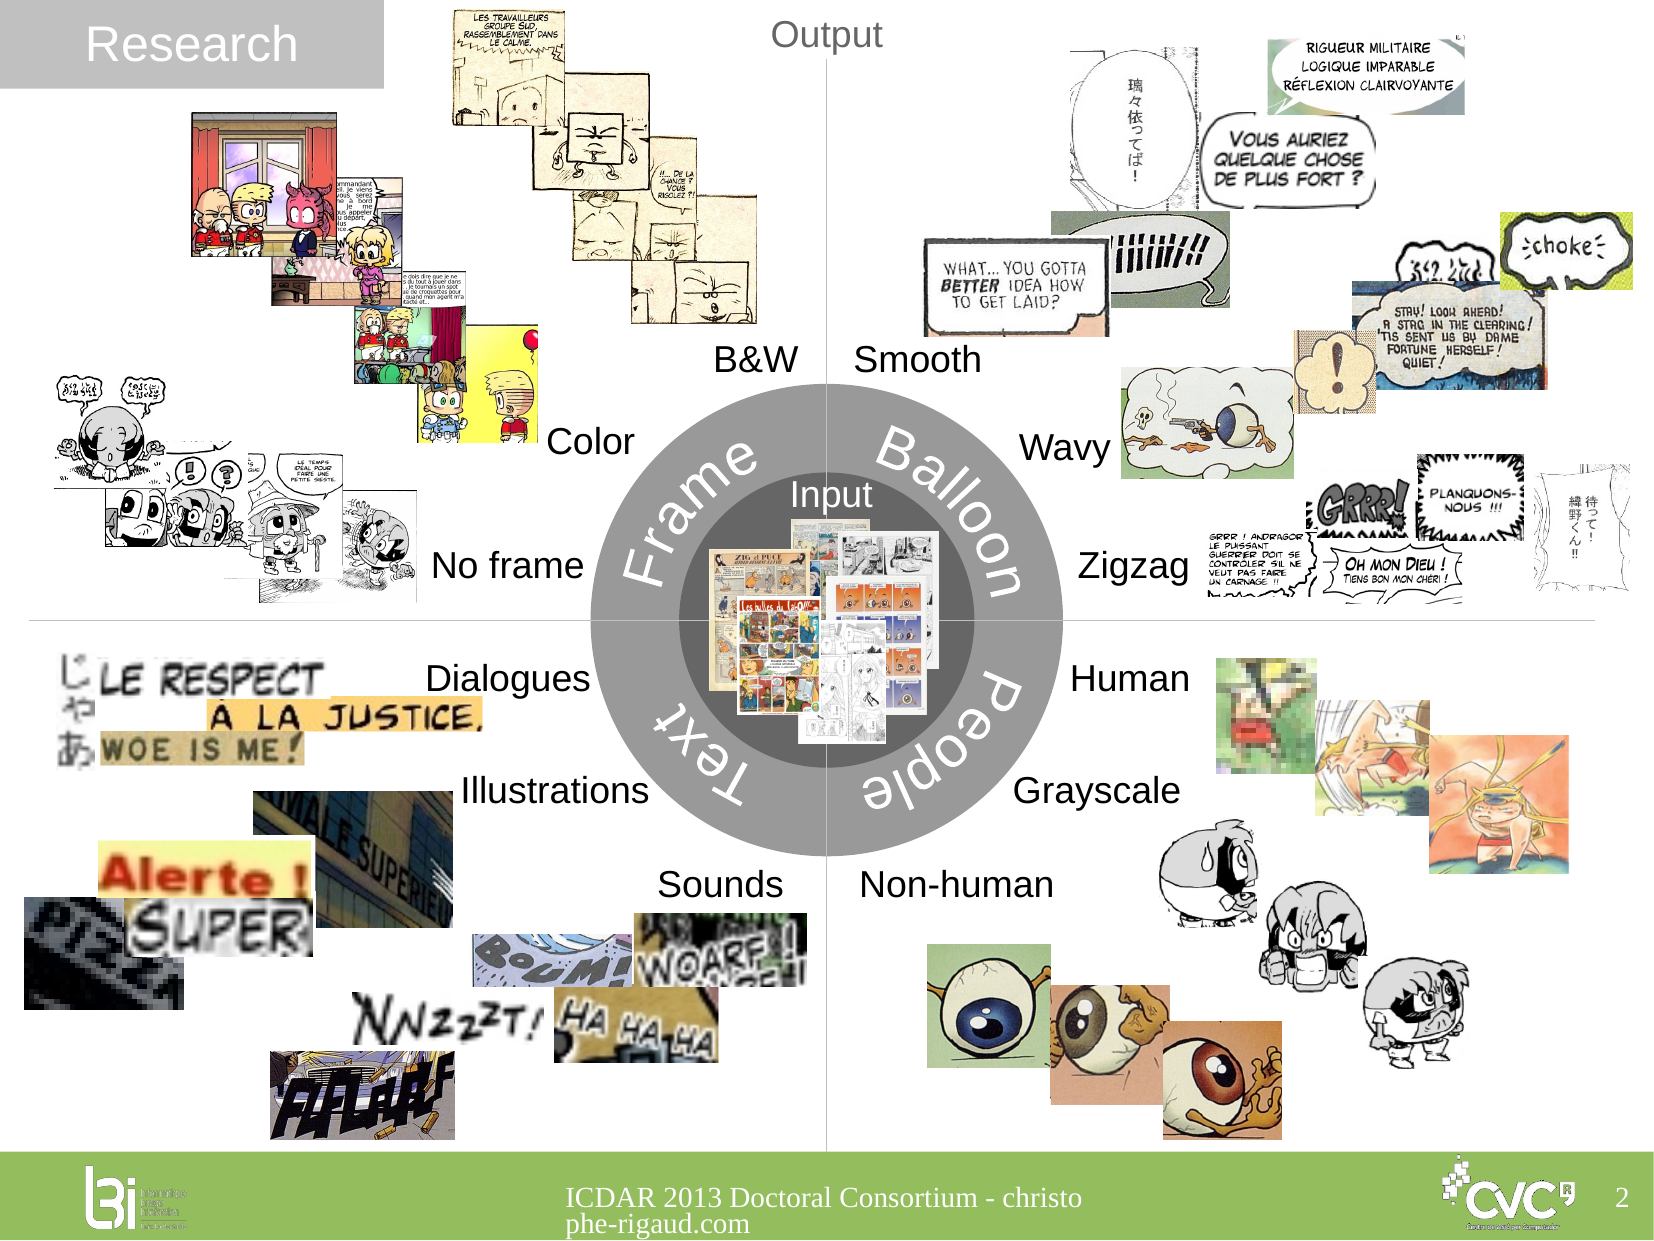

Research
Output
B&W
Smooth
Color
Wavy
 Balloon People 	Text 	 Frame .
Input
No frame
Zigzag
Dialogues
Human
Illustrations
Grayscale
Sounds
Non-human
ICDAR 2013 Doctoral Consortium - christophe-rigaud.com
2